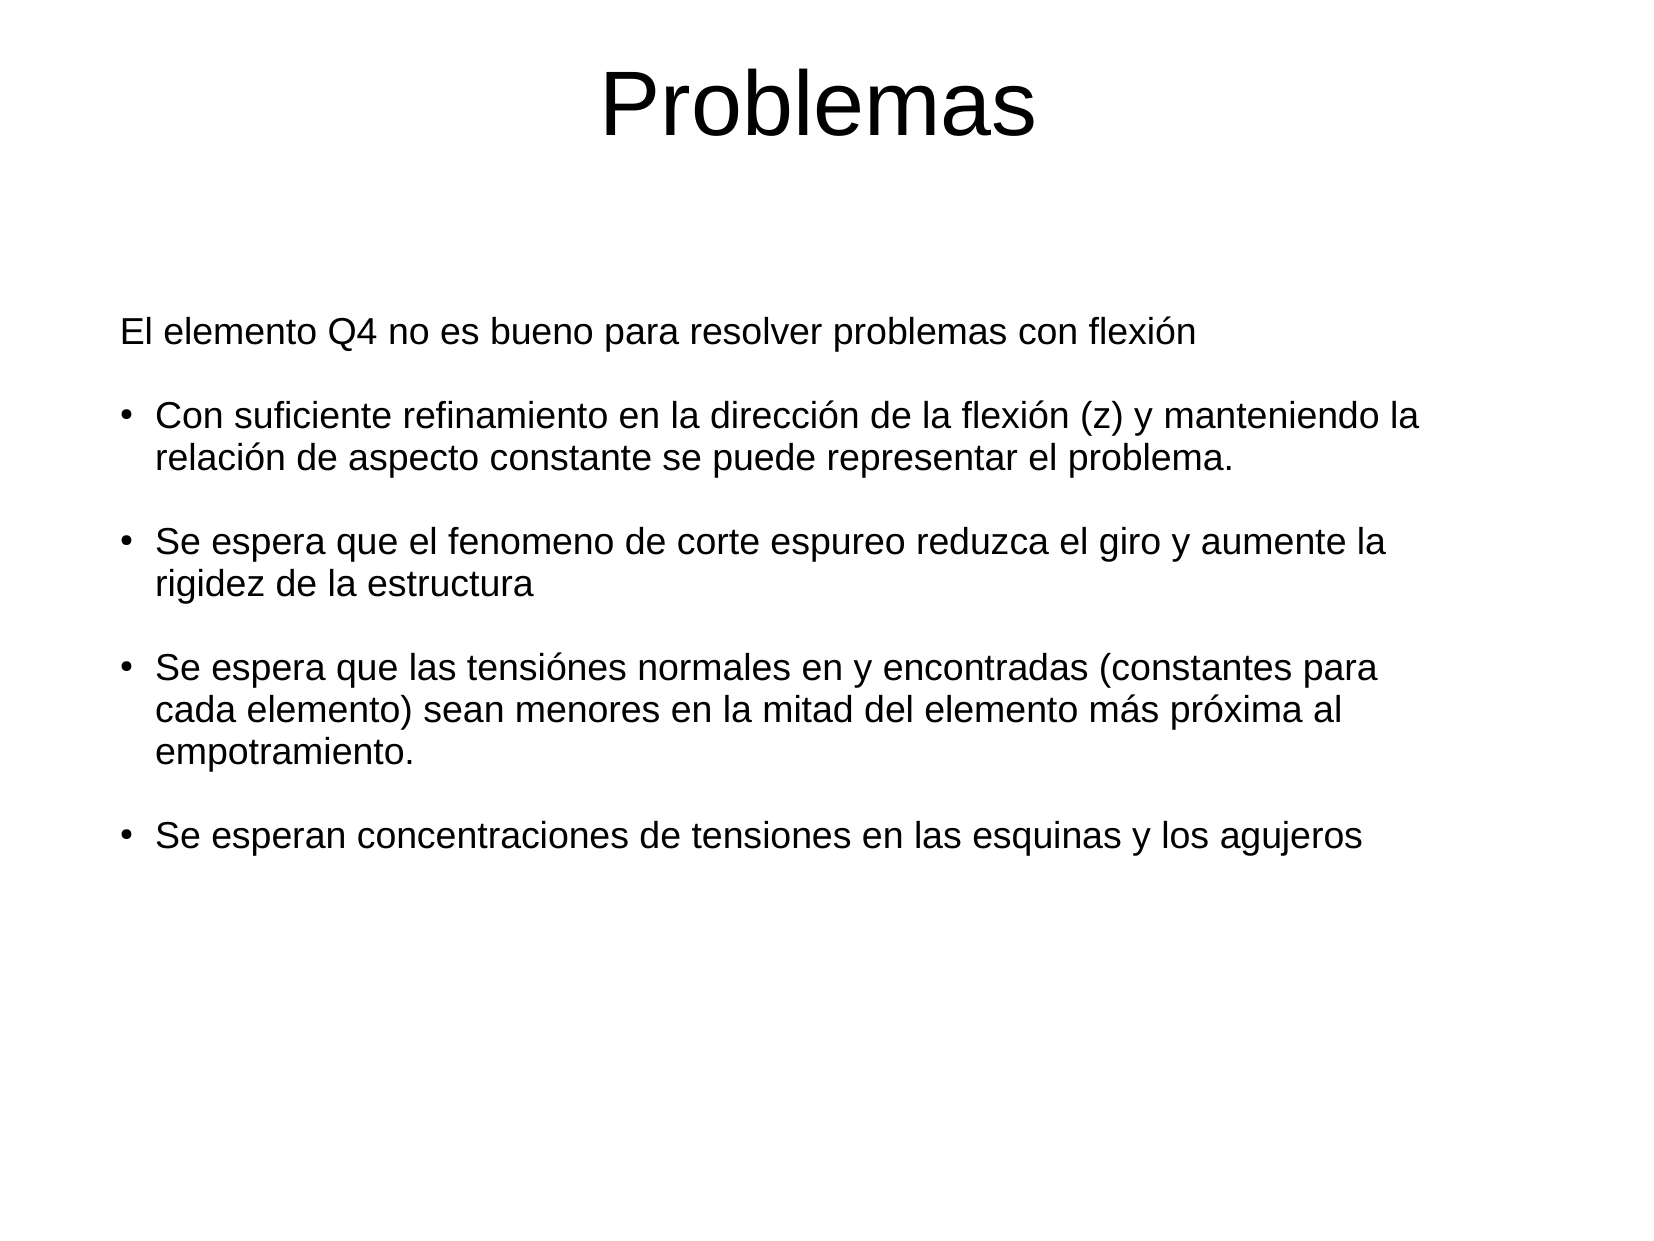

# Problemas
El elemento Q4 no es bueno para resolver problemas con flexión
Con suficiente refinamiento en la dirección de la flexión (z) y manteniendo la relación de aspecto constante se puede representar el problema.
Se espera que el fenomeno de corte espureo reduzca el giro y aumente la rigidez de la estructura
Se espera que las tensiónes normales en y encontradas (constantes para cada elemento) sean menores en la mitad del elemento más próxima al empotramiento.
Se esperan concentraciones de tensiones en las esquinas y los agujeros